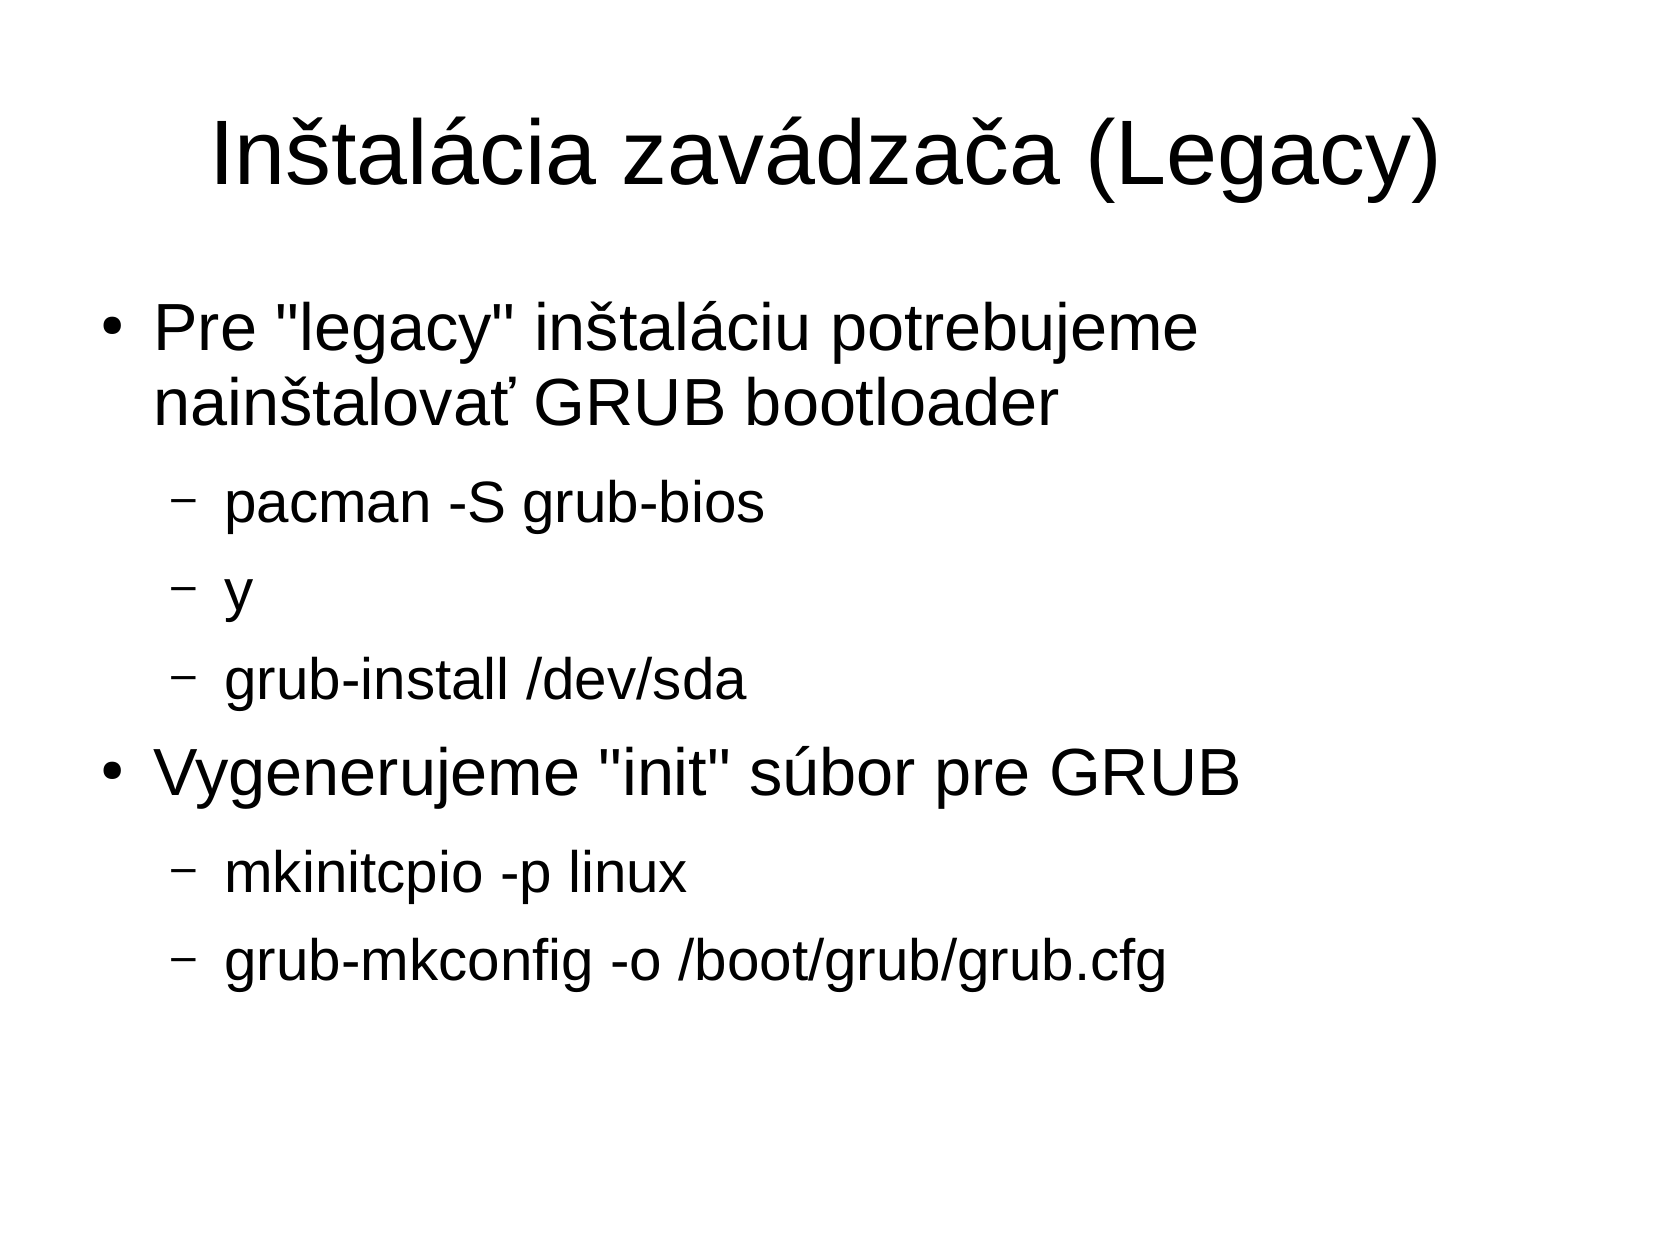

# Inštalácia zavádzača (Legacy)
Pre "legacy" inštaláciu potrebujeme nainštalovať GRUB bootloader
pacman -S grub-bios
y
grub-install /dev/sda
Vygenerujeme "init" súbor pre GRUB
mkinitcpio -p linux
grub-mkconfig -o /boot/grub/grub.cfg